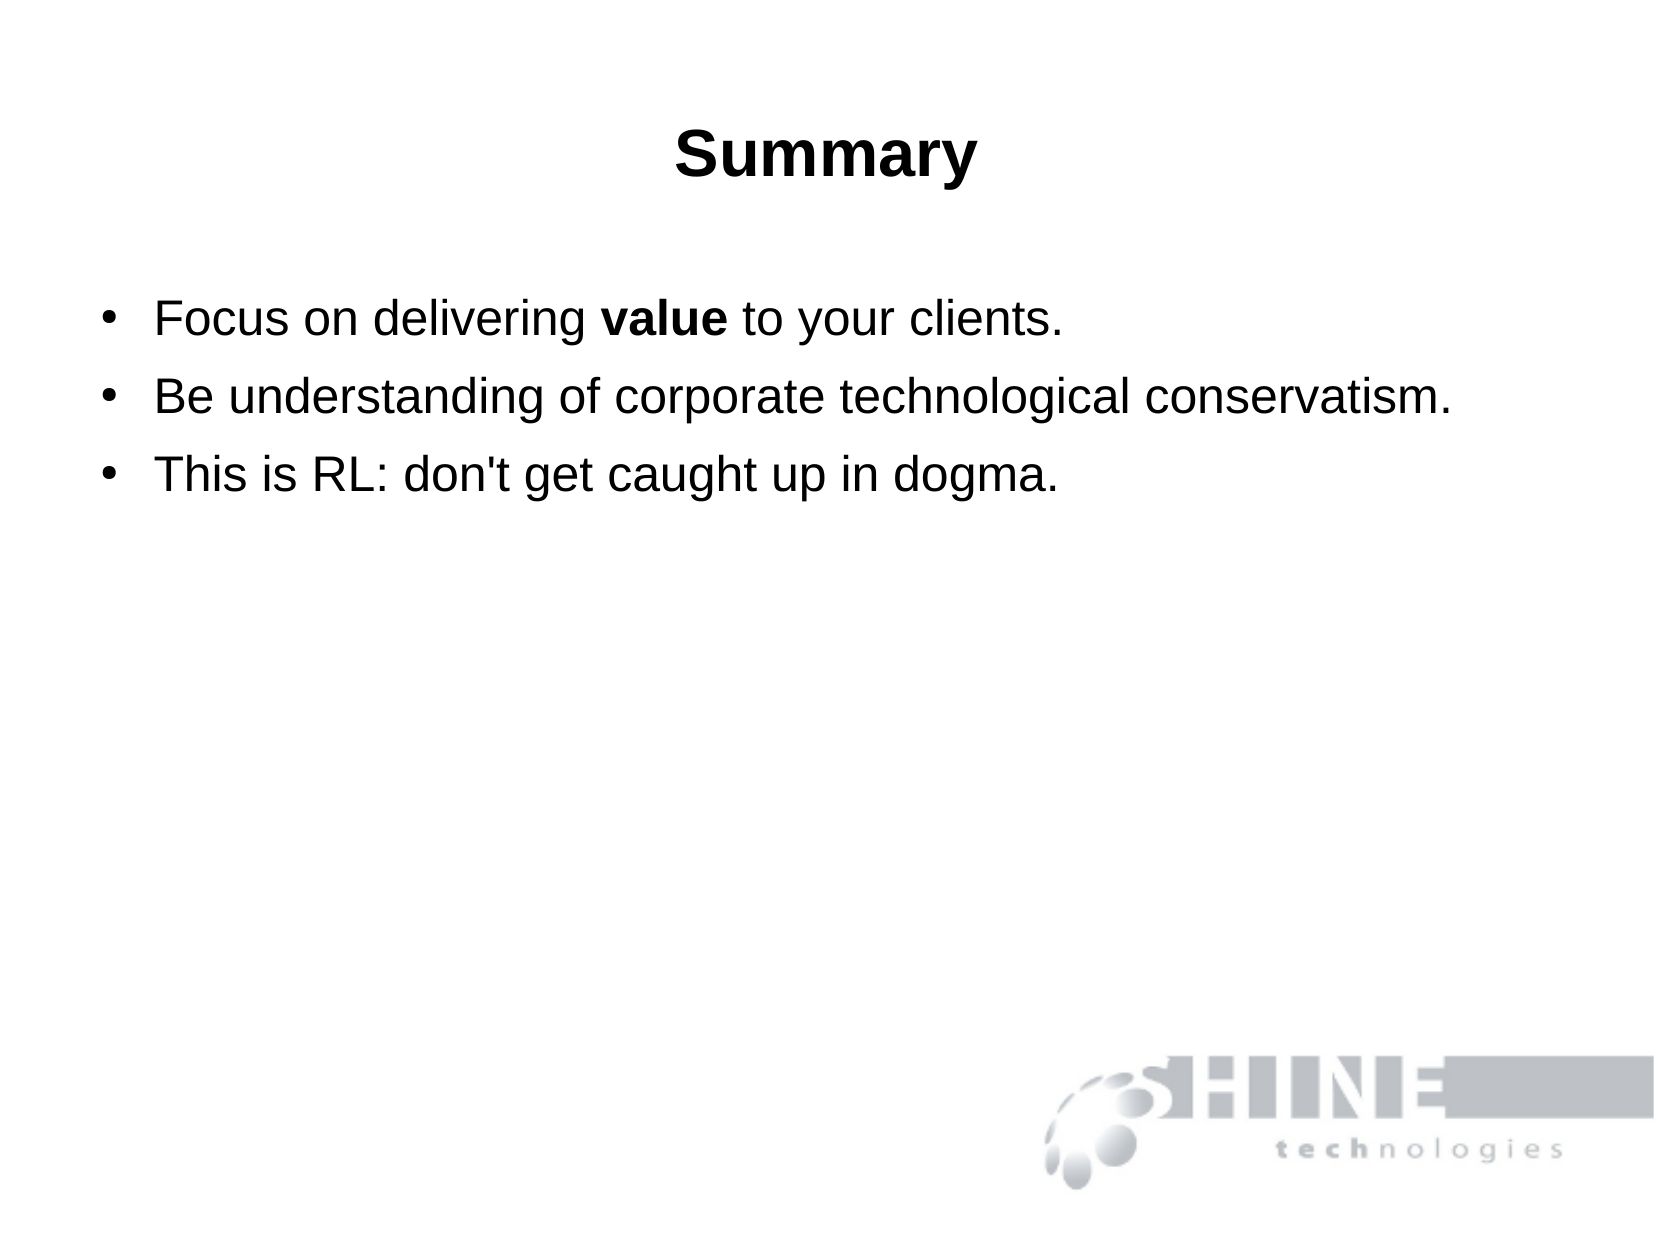

# Summary
Focus on delivering value to your clients.
Be understanding of corporate technological conservatism.
This is RL: don't get caught up in dogma.